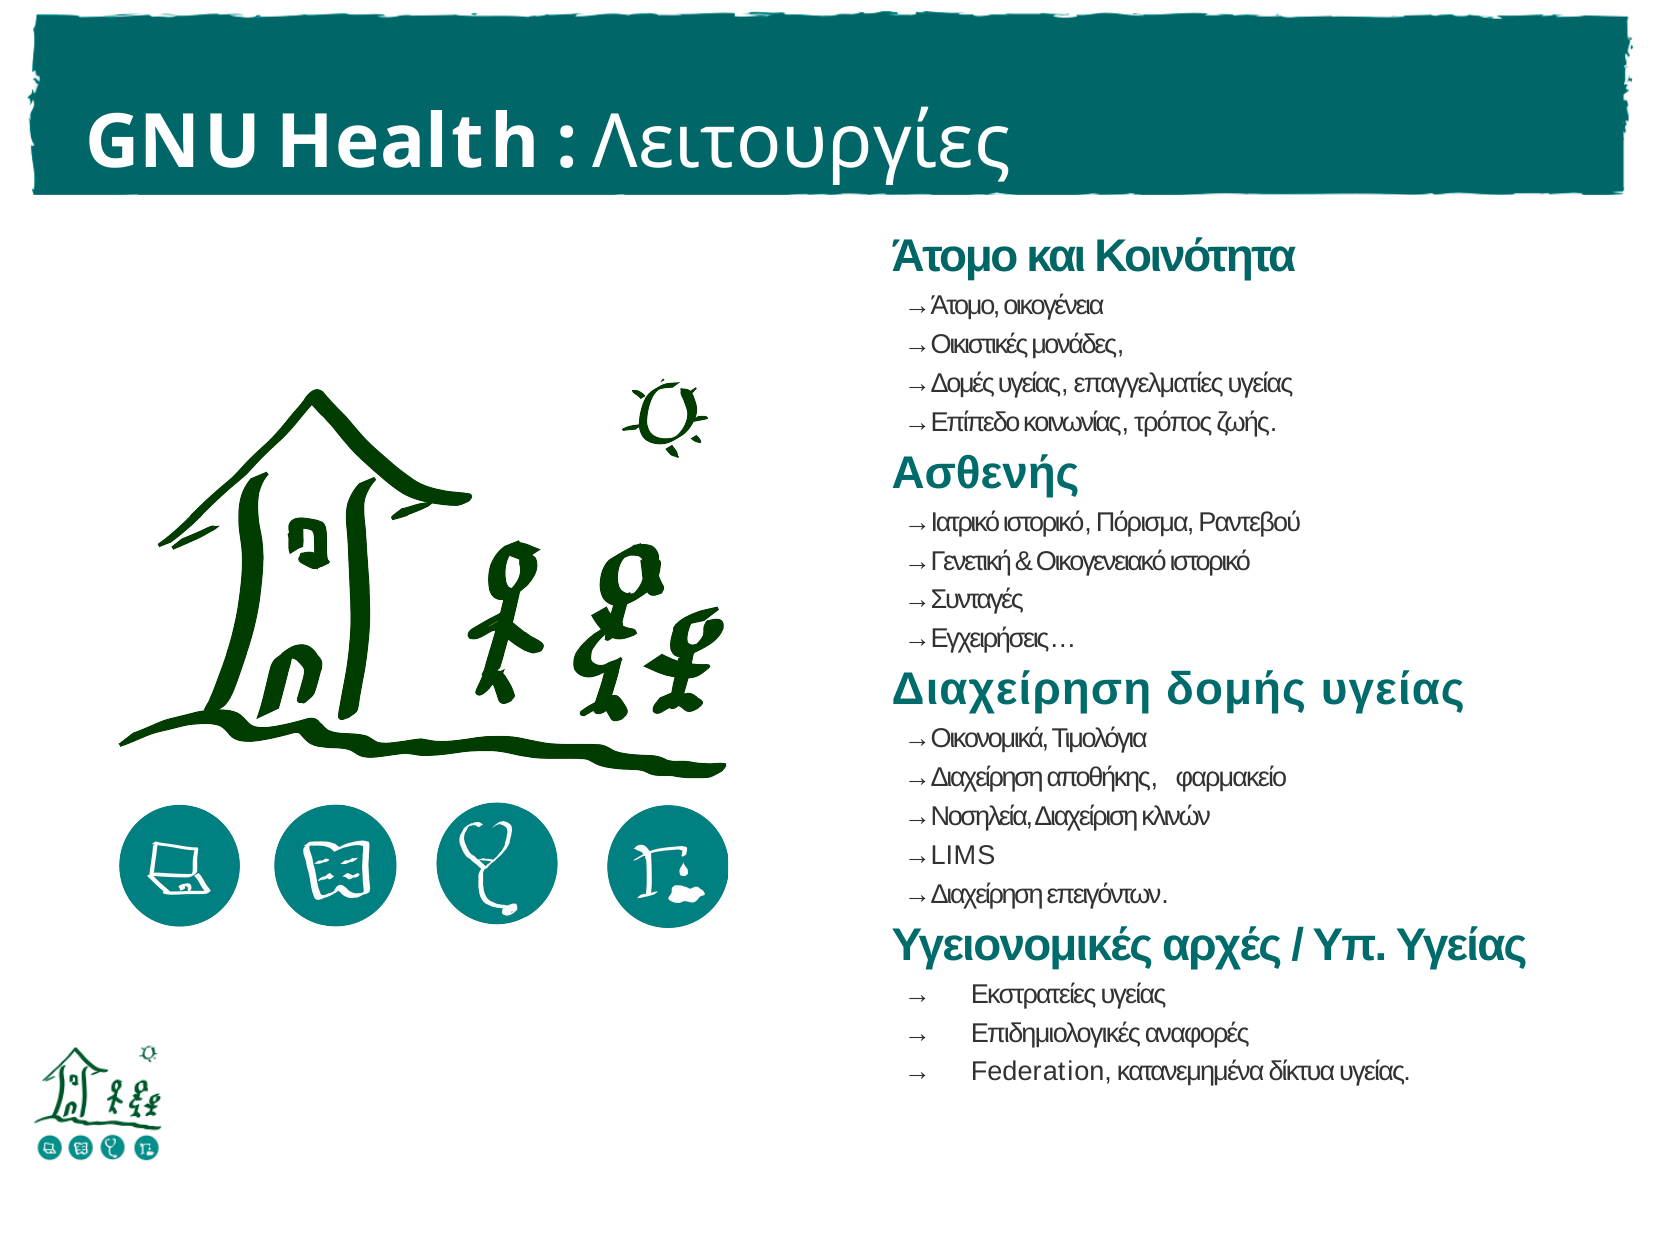

# GNUHealth:Λειτουργίες
Άτομο και Κοινότητα
→Άτομο, οικογένεια
→Οικιστικές μονάδες,
→Δομές υγείας,επαγγελματίες υγείας
→Επίπεδο κοινωνίας,τρόπος ζωής.
Ασθενής
→Ιατρικό ιστορικό, Πόρισμα, Ραντεβού
→Γενετική & Οικογενειακό ιστορικό
→Συνταγές
→Εγχειρήσεις…
Διαχείρηση δομής υγείας
→Οικονομικά, Τιμολόγια
→Διαχείρηση αποθήκης, φαρμακείο
→Νοσηλεία, Διαχείριση κλινών
→LIMS
→Διαχείρηση επειγόντων.
Υγειονομικές αρχές / Υπ. Υγείας
→Εκστρατείες υγείας
→Επιδημιολογικές αναφορές
→Federation,κατανεμημένα δίκτυα υγείας.